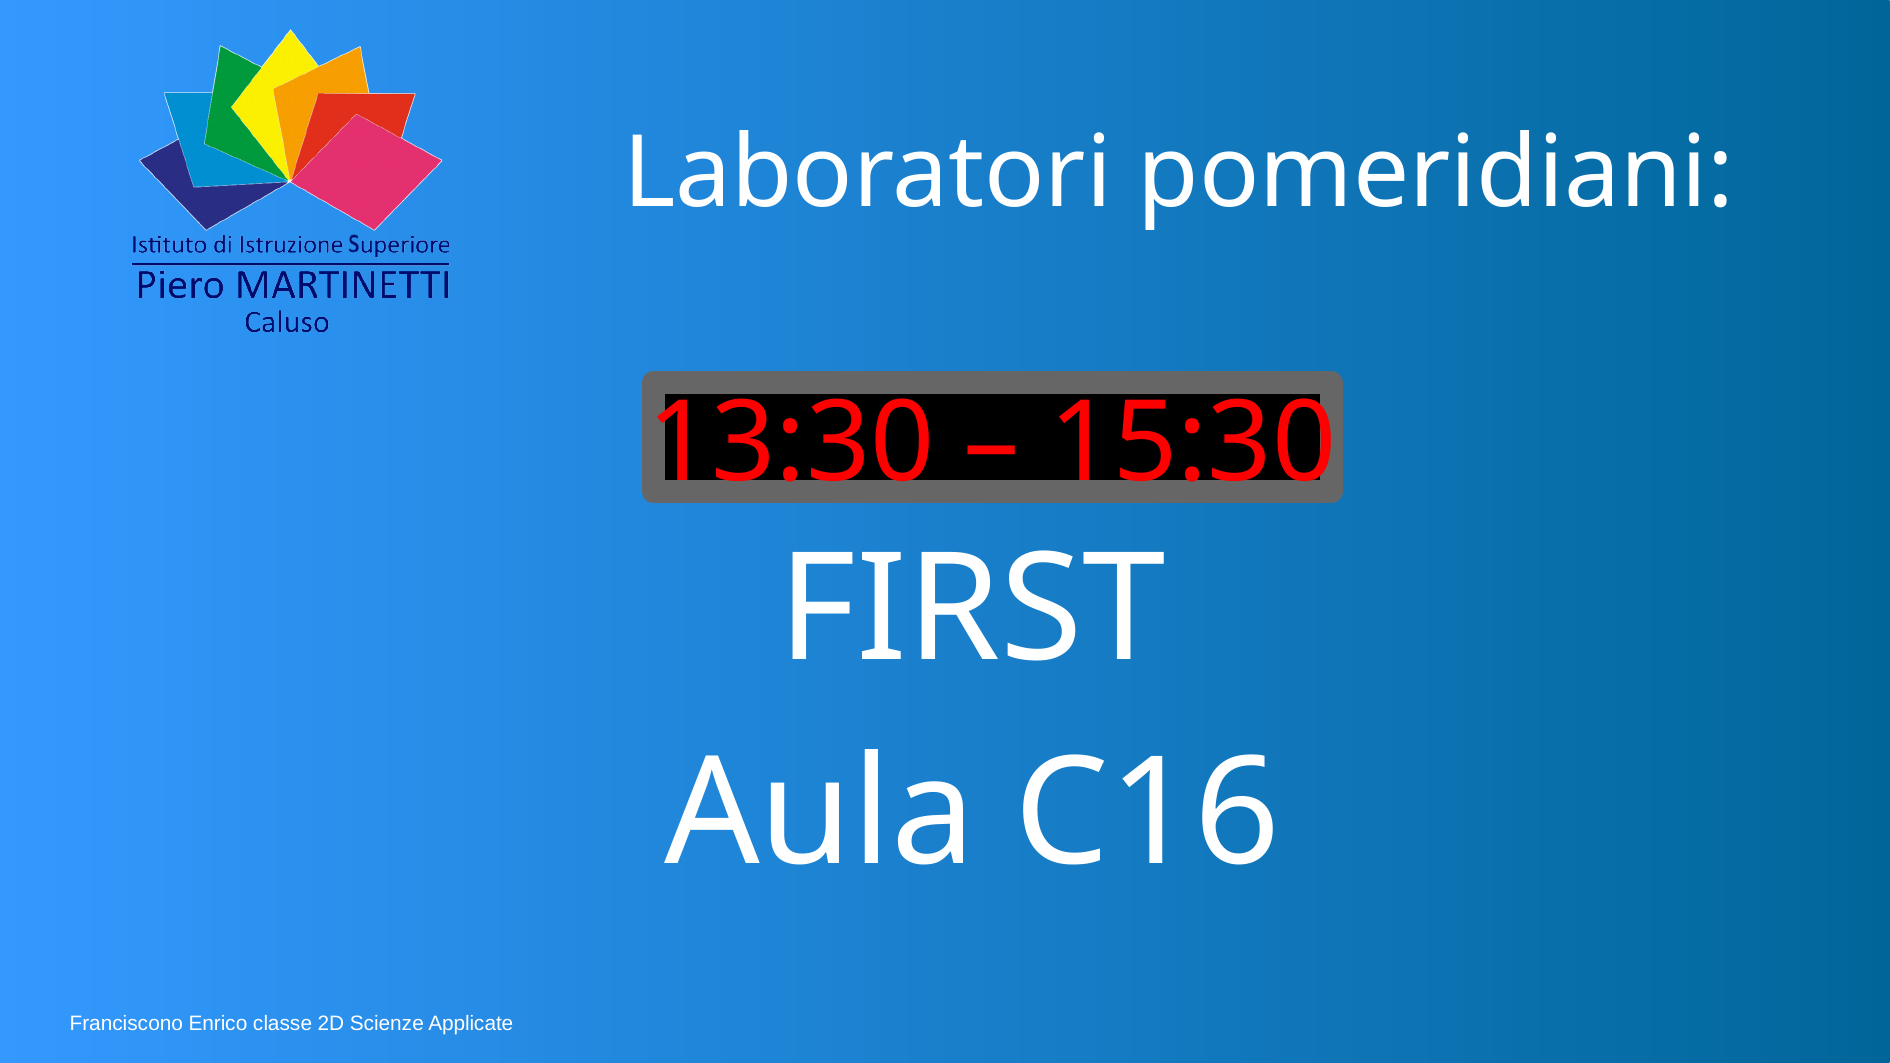

Laboratori pomeridiani:
13:30 – 15:30
FIRST
Aula C16
Franciscono Enrico classe 2D Scienze Applicate